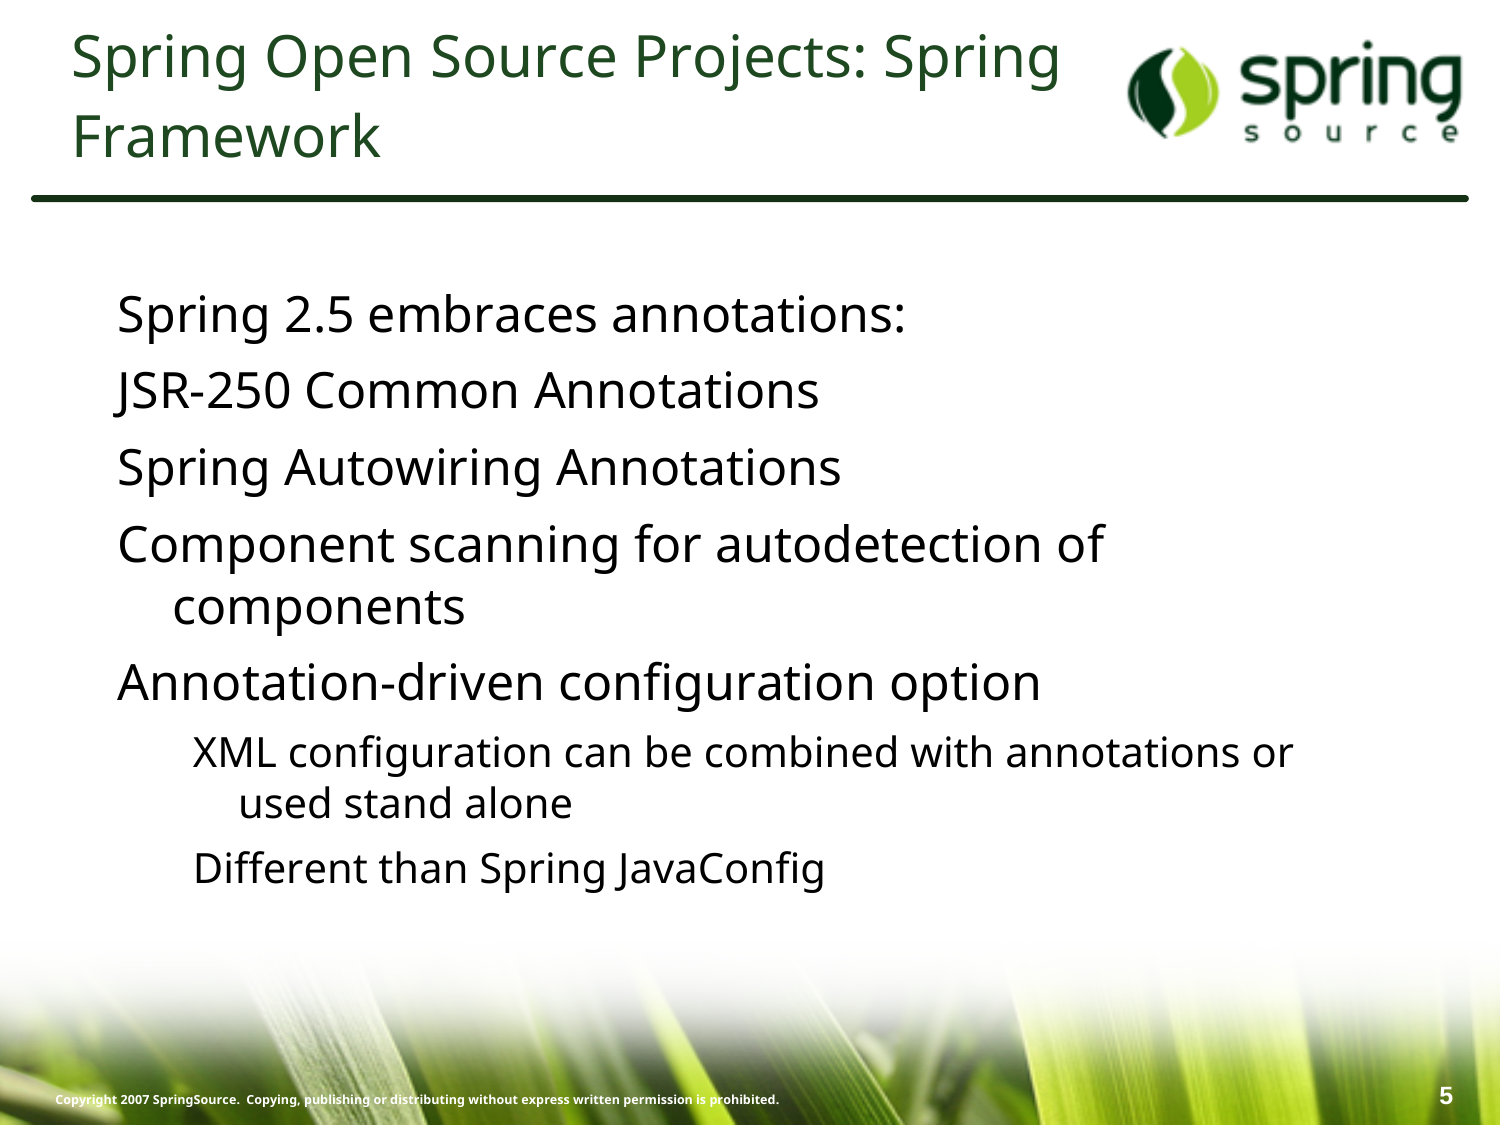

Spring Open Source Projects: Spring Framework
Spring 2.5 embraces annotations:
JSR-250 Common Annotations
Spring Autowiring Annotations
Component scanning for autodetection of components
Annotation-driven configuration option
XML configuration can be combined with annotations or used stand alone
Different than Spring JavaConfig